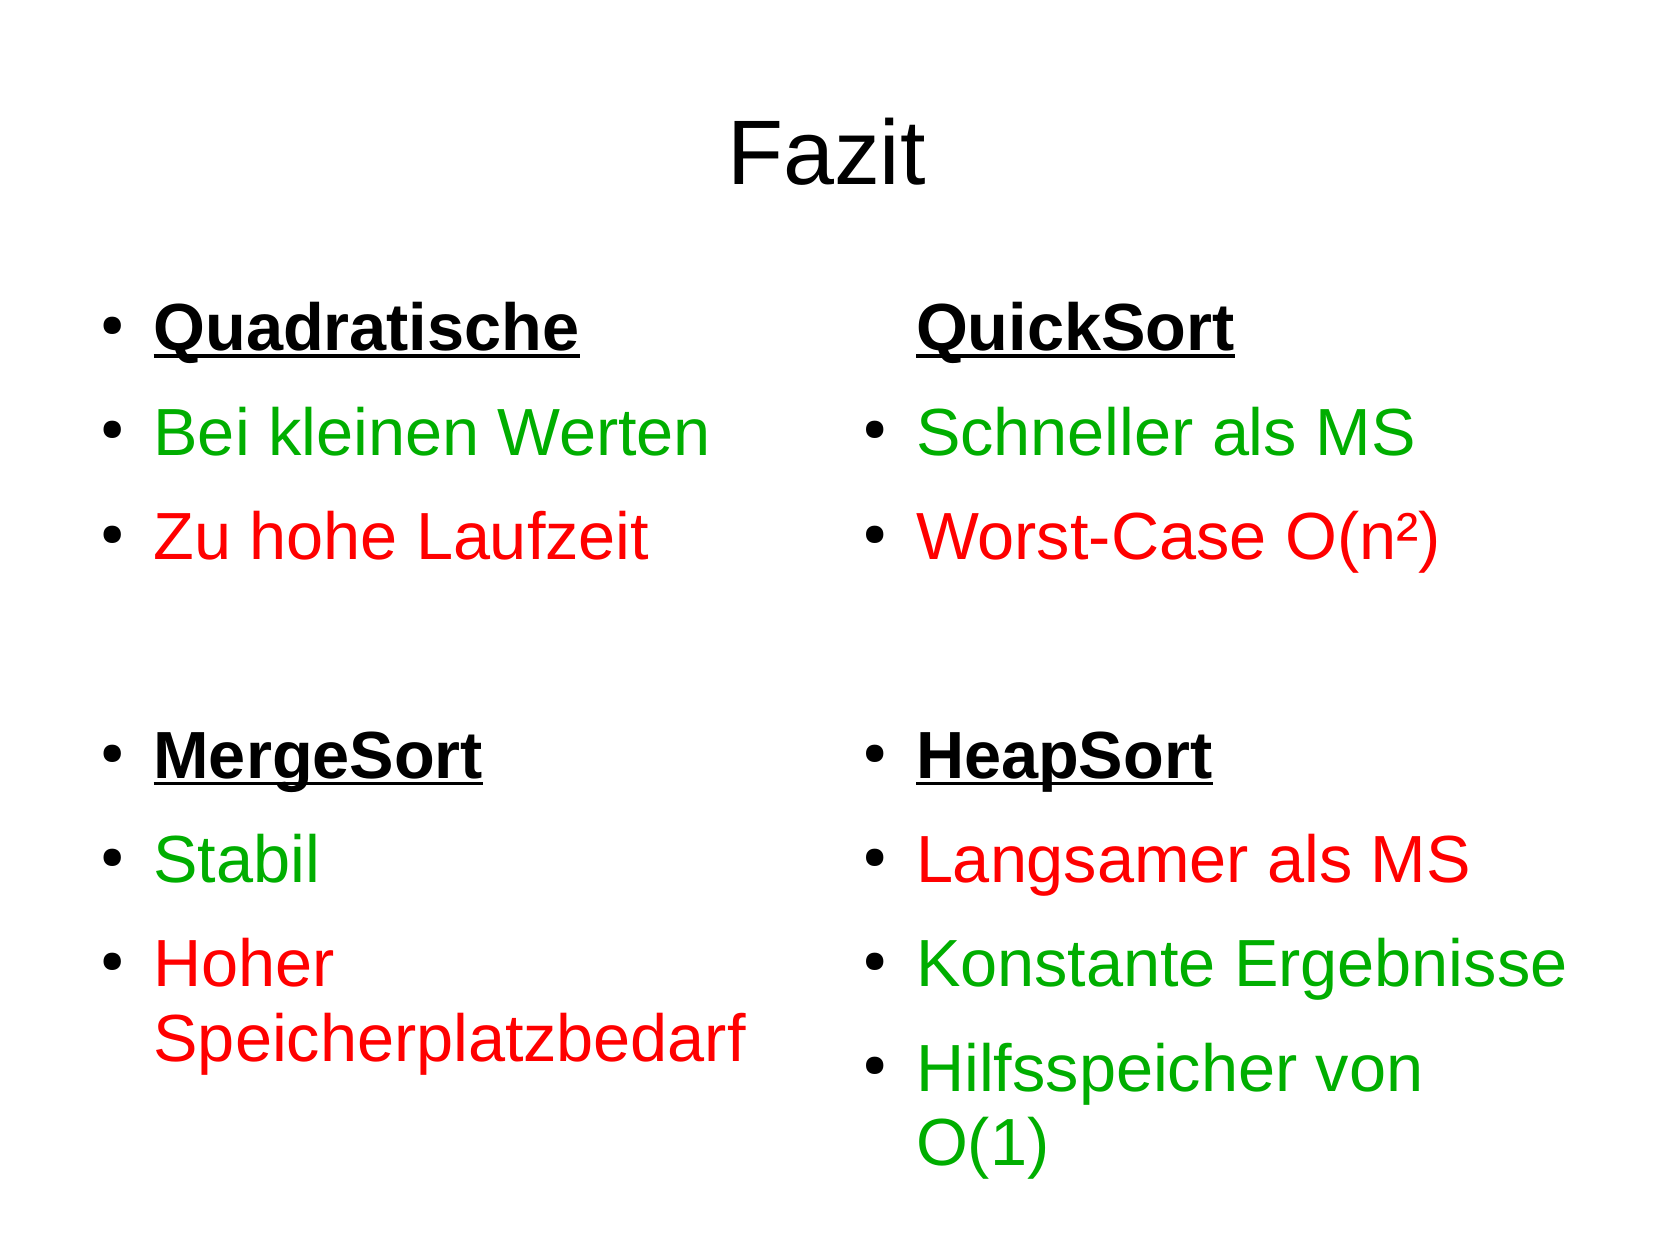

# Fazit
Quadratische
Bei kleinen Werten
Zu hohe Laufzeit
QuickSort
Schneller als MS
Worst-Case O(n²)
MergeSort
Stabil
Hoher Speicherplatzbedarf
HeapSort
Langsamer als MS
Konstante Ergebnisse
Hilfsspeicher von O(1)